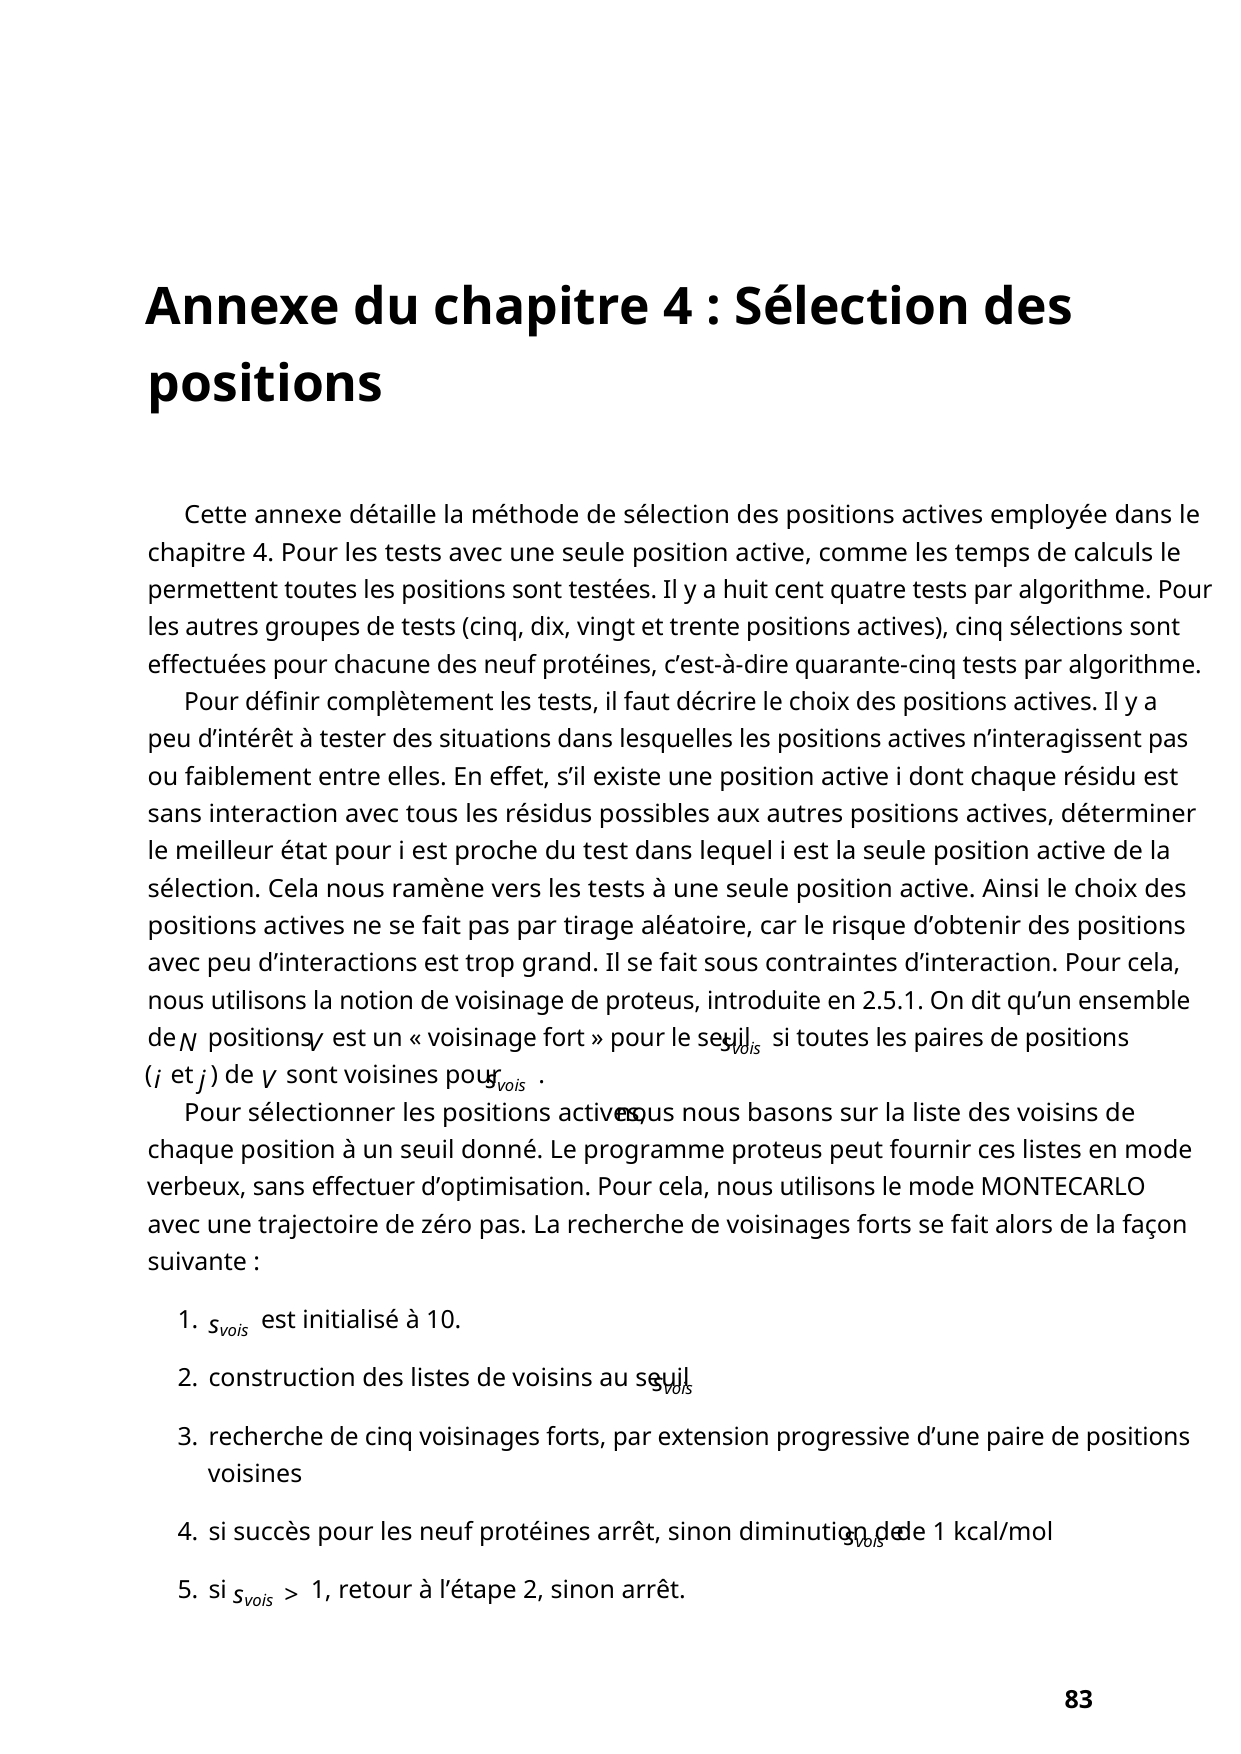

Annexe du chapitre 4 : Sélection des
positions
Cette annexe détaille la méthode de sélection des positions actives employée dans le
chapitre 4. Pour les tests avec une seule position active, comme les temps de calculs le
permettent toutes les positions sont testées. Il y a huit cent quatre tests par algorithme. Pour
les autres groupes de tests (cinq, dix, vingt et trente positions actives), cinq sélections sont
effectuées pour chacune des neuf protéines, c’est-à-dire quarante-cinq tests par algorithme.
Pour définir complètement les tests, il faut décrire le choix des positions actives. Il y a
peu d’intérêt à tester des situations dans lesquelles les positions actives n’interagissent pas
ou faiblement entre elles. En effet, s’il existe une position active i dont chaque résidu est
sans interaction avec tous les résidus possibles aux autres positions actives, déterminer
le meilleur état pour i est proche du test dans lequel i est la seule position active de la
sélection. Cela nous ramène vers les tests à une seule position active. Ainsi le choix des
positions actives ne se fait pas par tirage aléatoire, car le risque d’obtenir des positions
avec peu d’interactions est trop grand. Il se fait sous contraintes d’interaction. Pour cela,
nous utilisons la notion de voisinage de proteus, introduite en 2.5.1. On dit qu’un ensemble
de
positions
est un « voisinage fort » pour le seuil
si toutes les paires de positions
N
V
s
vois
(
et
) de
sont voisines pour
.
i
j
V
s
vois
Pour sélectionner les positions actives,
nous nous basons sur la liste des voisins de
chaque position à un seuil donné. Le programme proteus peut fournir ces listes en mode
verbeux, sans effectuer d’optimisation. Pour cela, nous utilisons le mode MONTECARLO
avec une trajectoire de zéro pas. La recherche de voisinages forts se fait alors de la façon
suivante :
1.
est initialisé à 10.
s
vois
2.
construction des listes de voisins au seuil
s
vois
3.
recherche de cinq voisinages forts, par extension progressive d’une paire de positions
voisines
4.
si succès pour les neuf protéines arrêt, sinon diminution de
de 1 kcal/mol
s
vois
5.
si
1, retour à l’étape 2, sinon arrêt.
s
>
vois
83